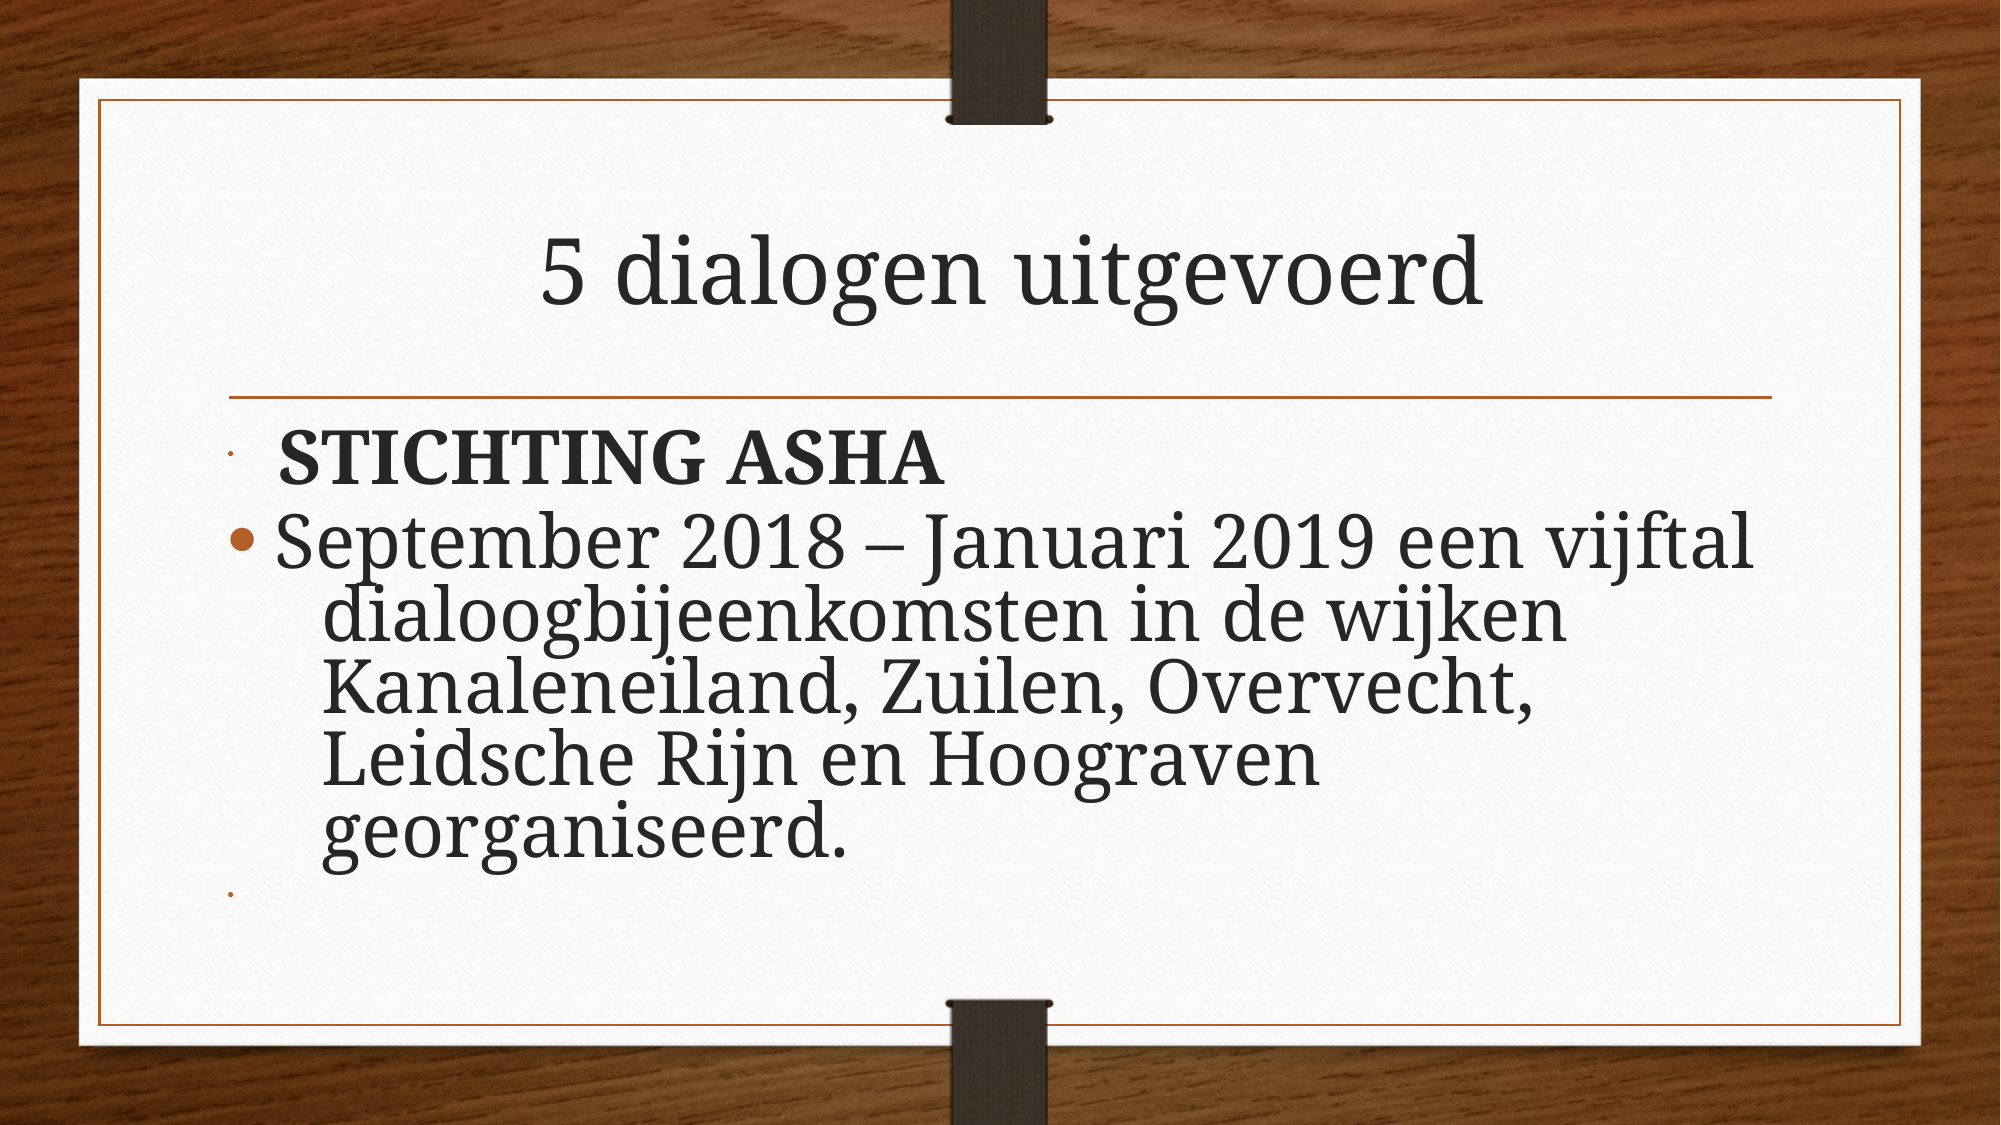

# 5 dialogen uitgevoerd
 STICHTING ASHA
September 2018 – Januari 2019 een vijftal dialoogbijeenkomsten in de wijken Kanaleneiland, Zuilen, Overvecht, Leidsche Rijn en Hoograven georganiseerd.